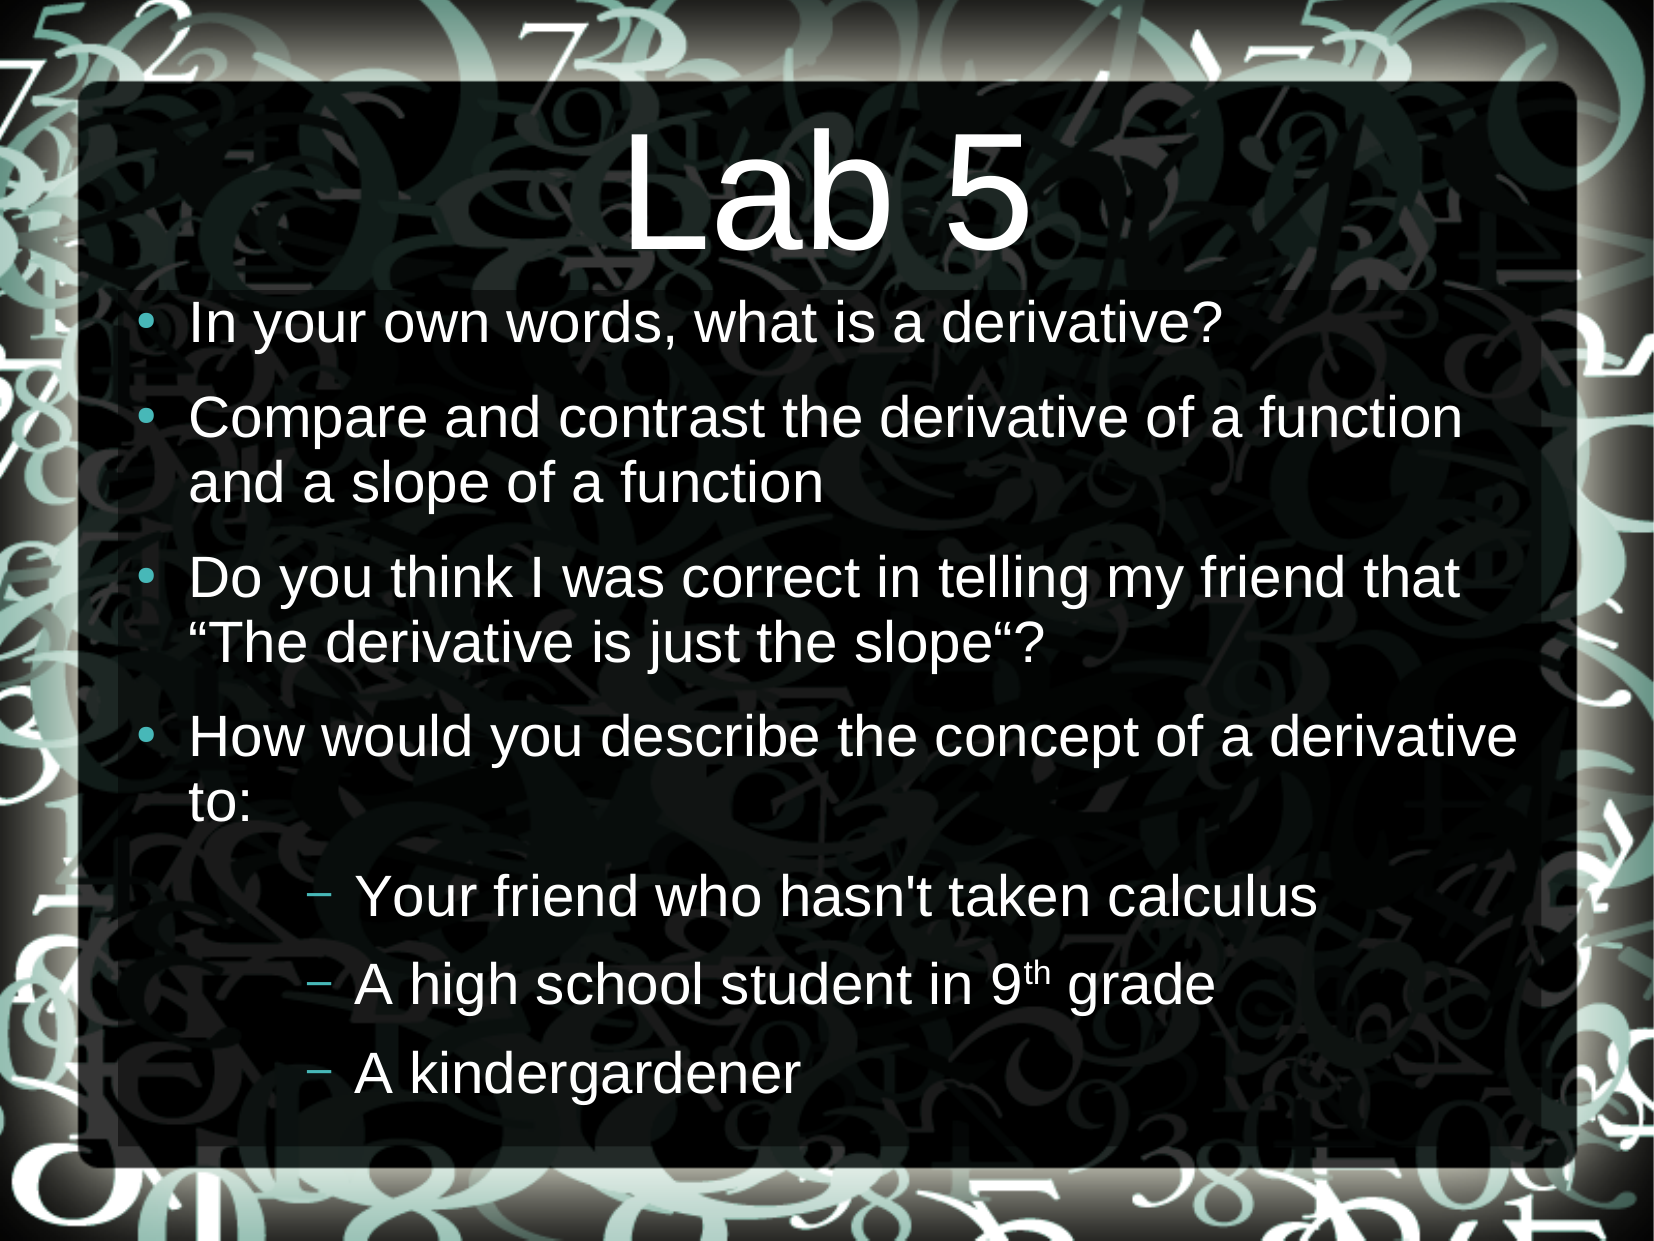

# Lab 5
In your own words, what is a derivative?
Compare and contrast the derivative of a function and a slope of a function
Do you think I was correct in telling my friend that “The derivative is just the slope“?
How would you describe the concept of a derivative to:
Your friend who hasn't taken calculus
A high school student in 9th grade
A kindergardener